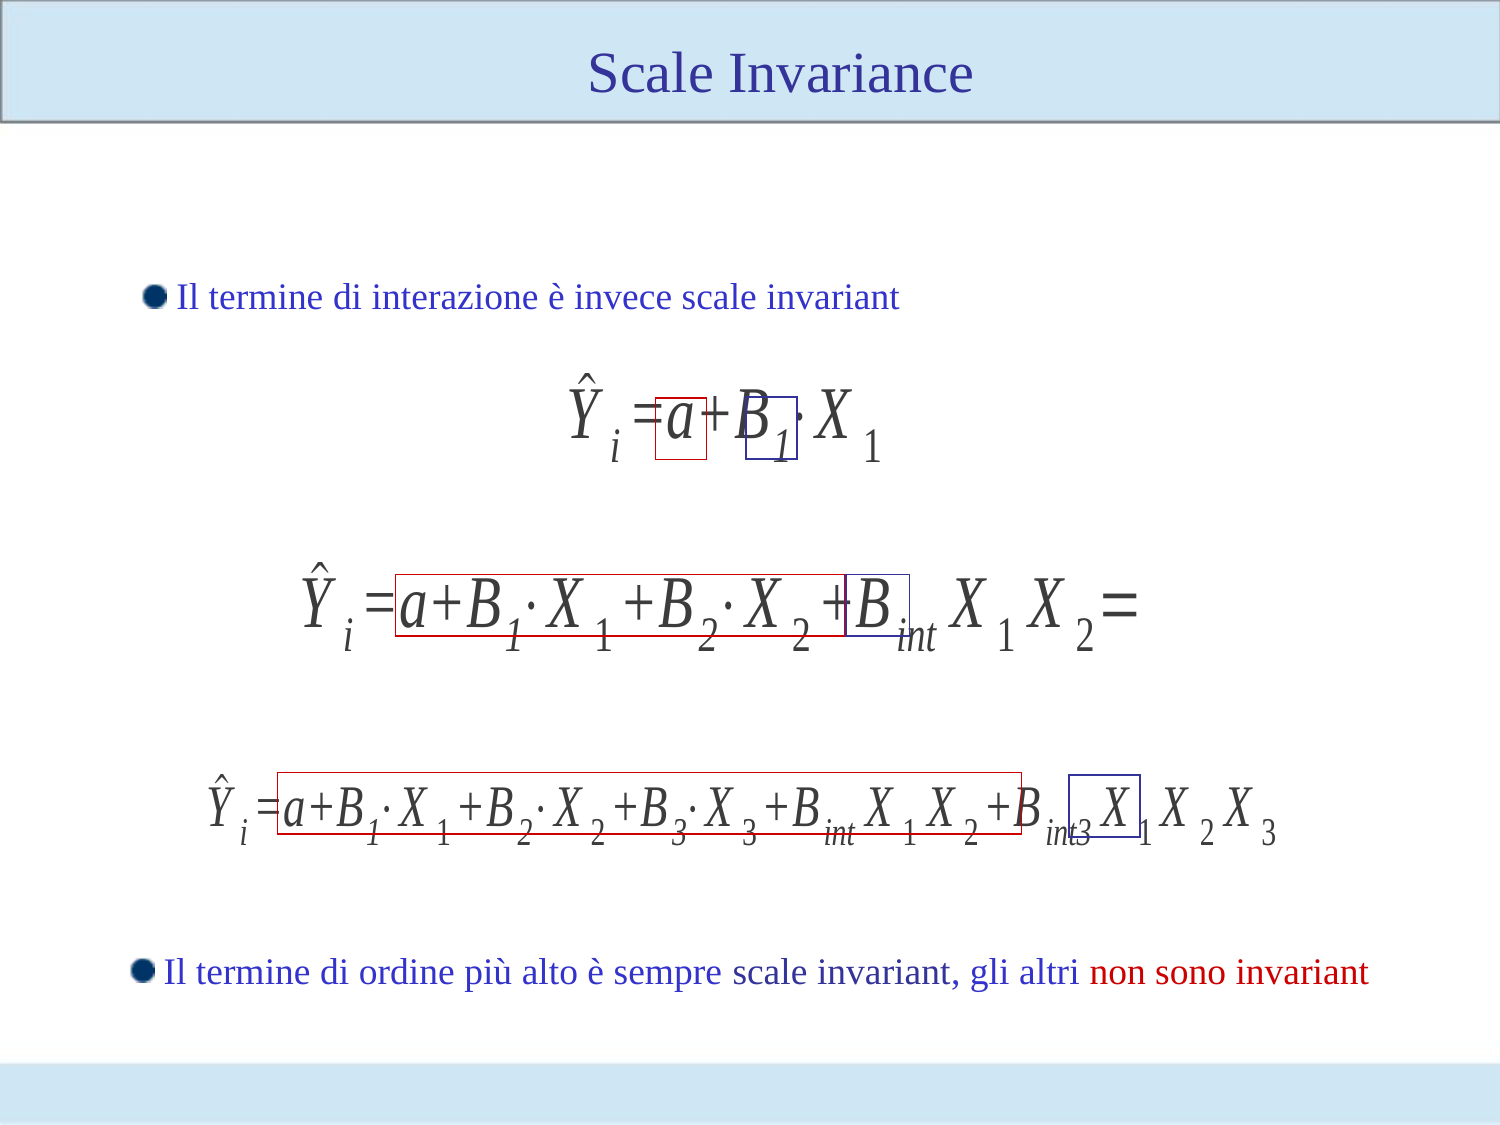

# Scale Invariance
 Il termine di interazione è invece scale invariant
 Il termine di ordine più alto è sempre scale invariant, gli altri non sono invariant